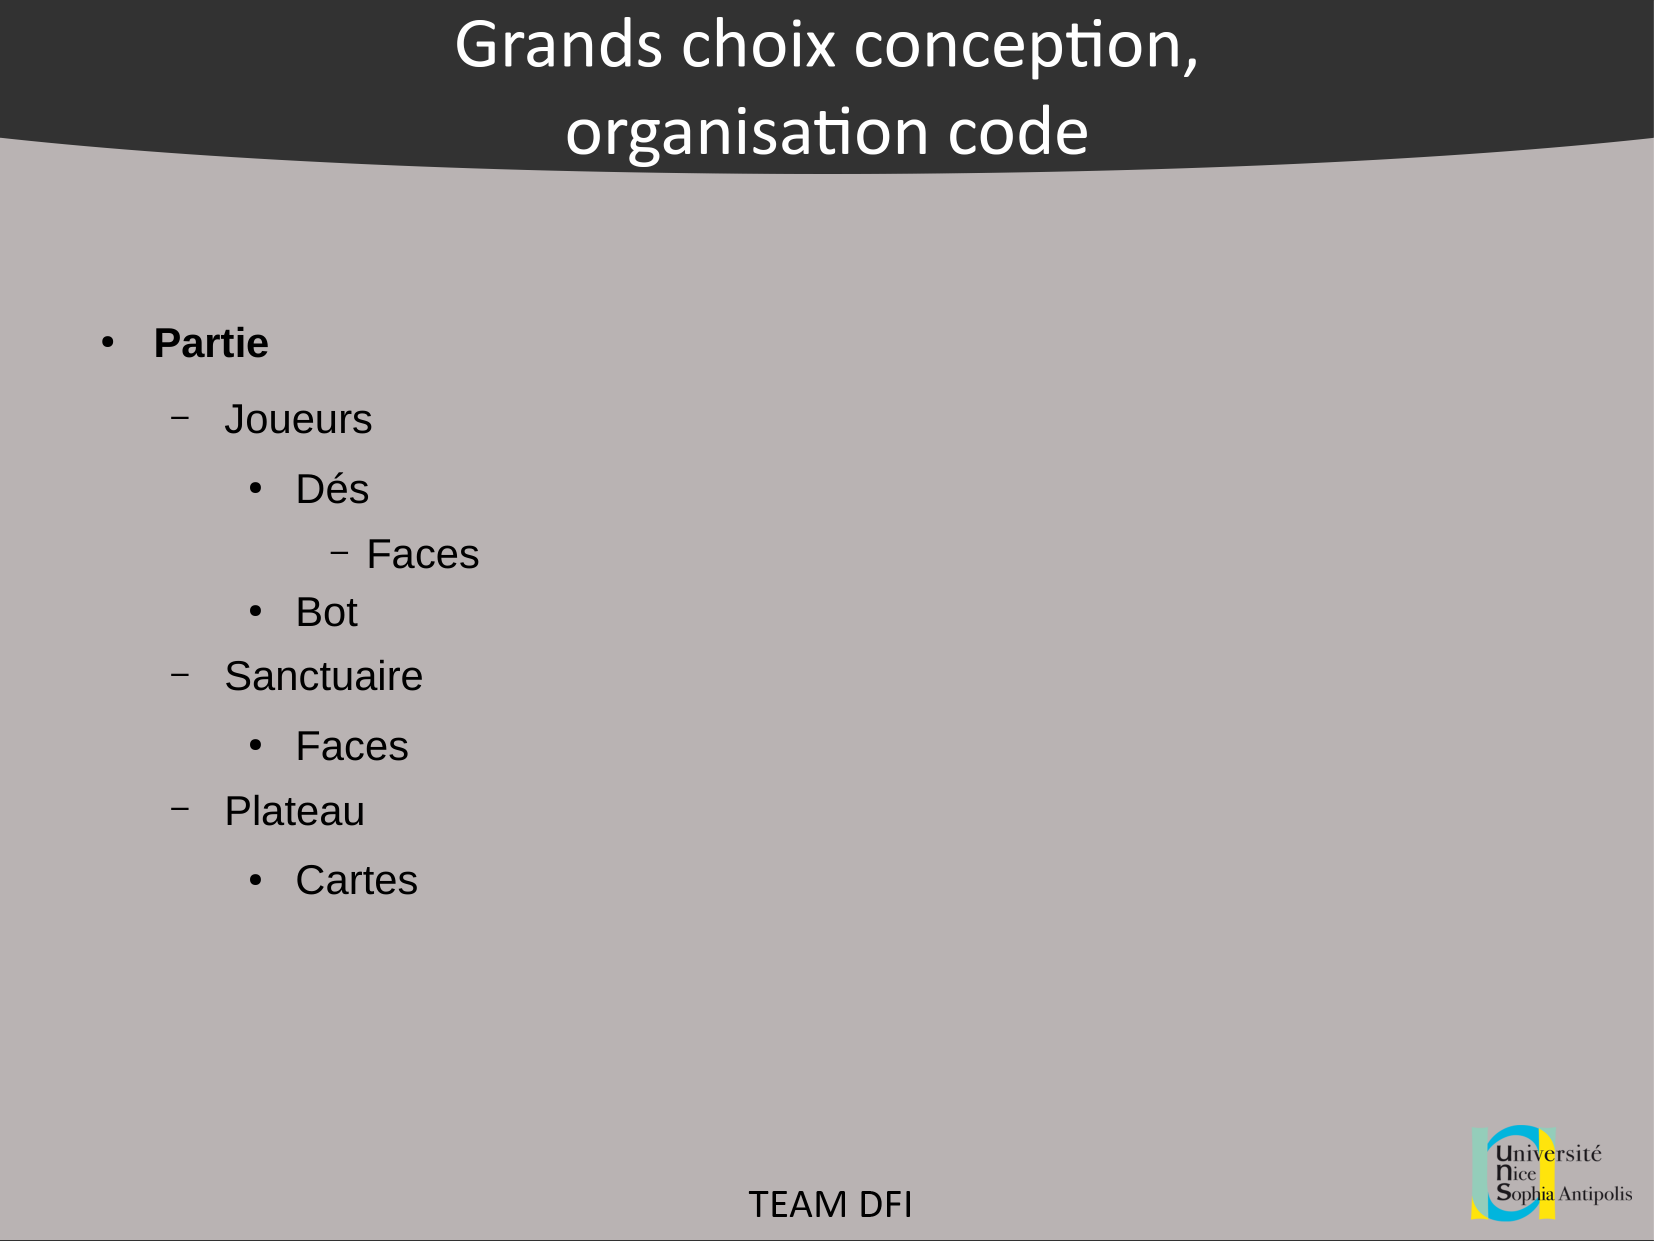

# Partie
Joueurs
Dés
Faces
Bot
Sanctuaire
Faces
Plateau
Cartes